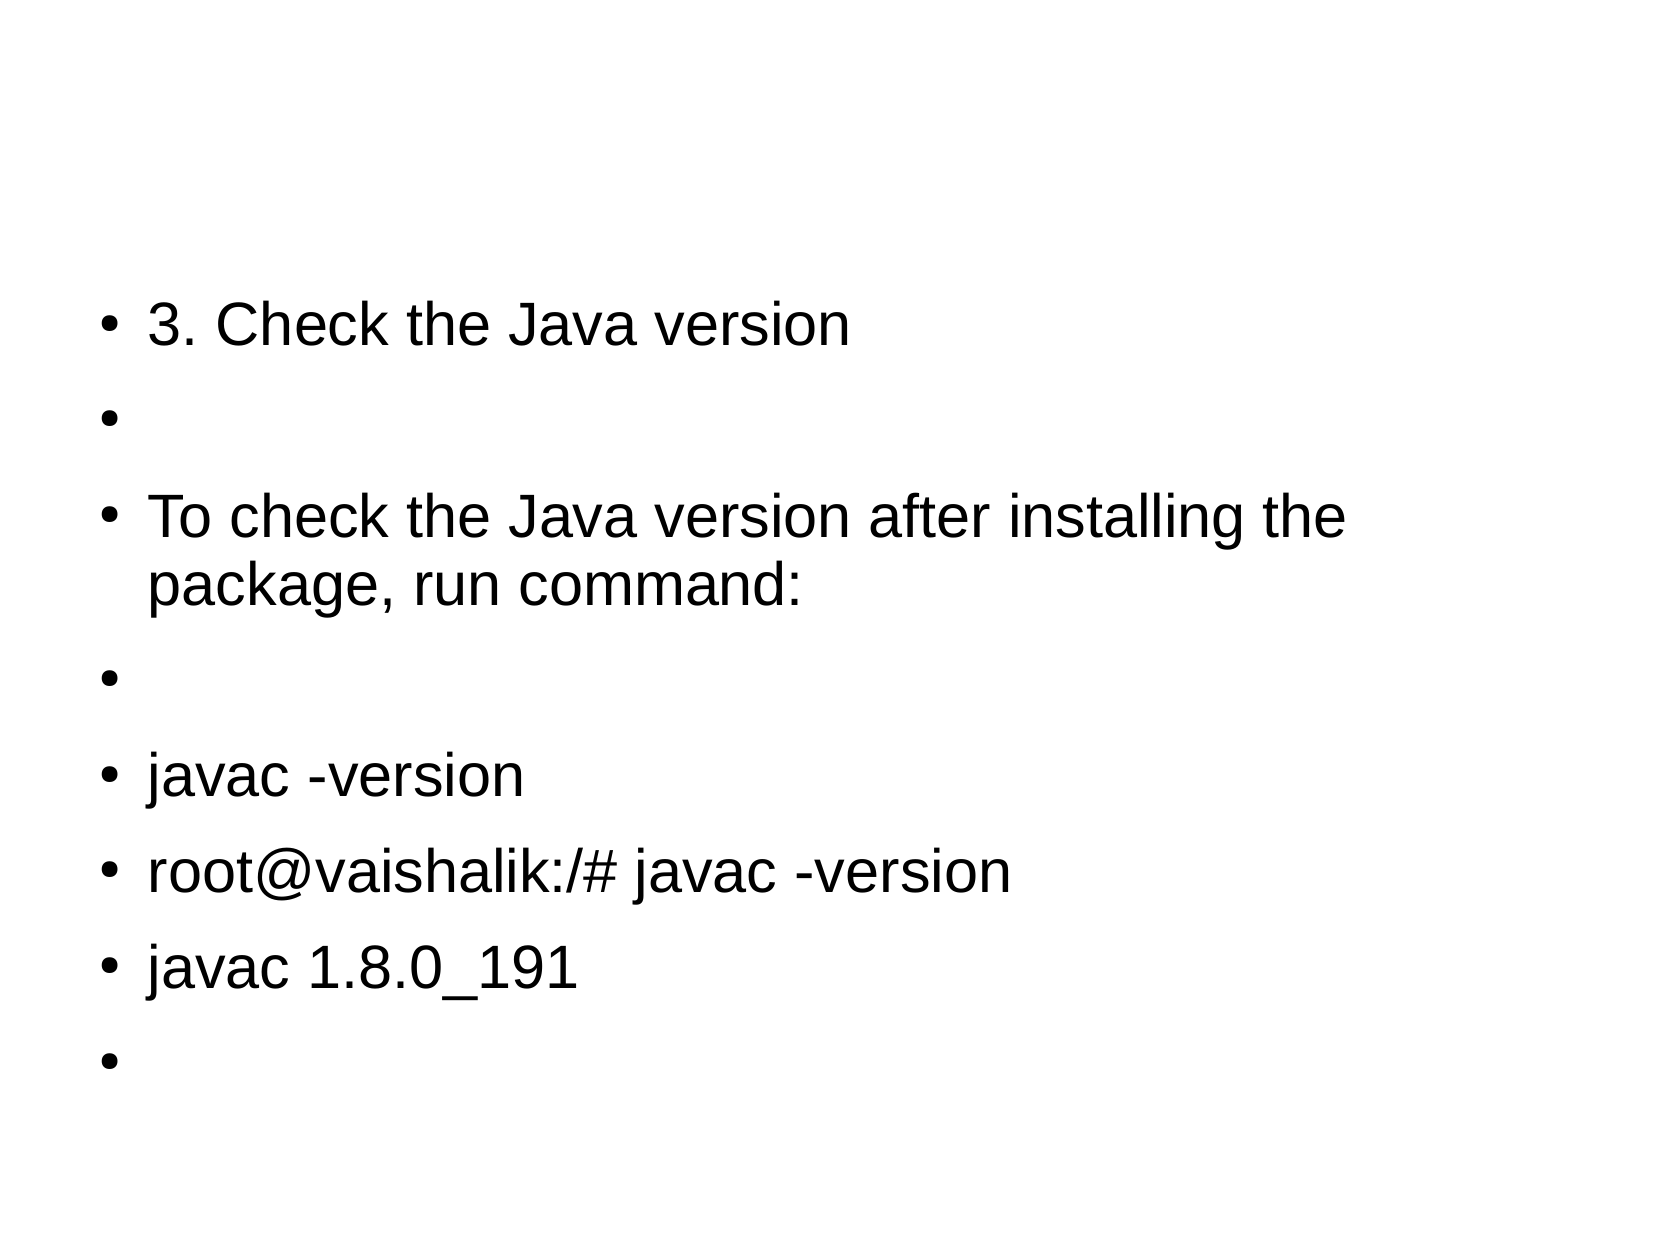

#
3. Check the Java version
To check the Java version after installing the package, run command:
javac -version
root@vaishalik:/# javac -version
javac 1.8.0_191